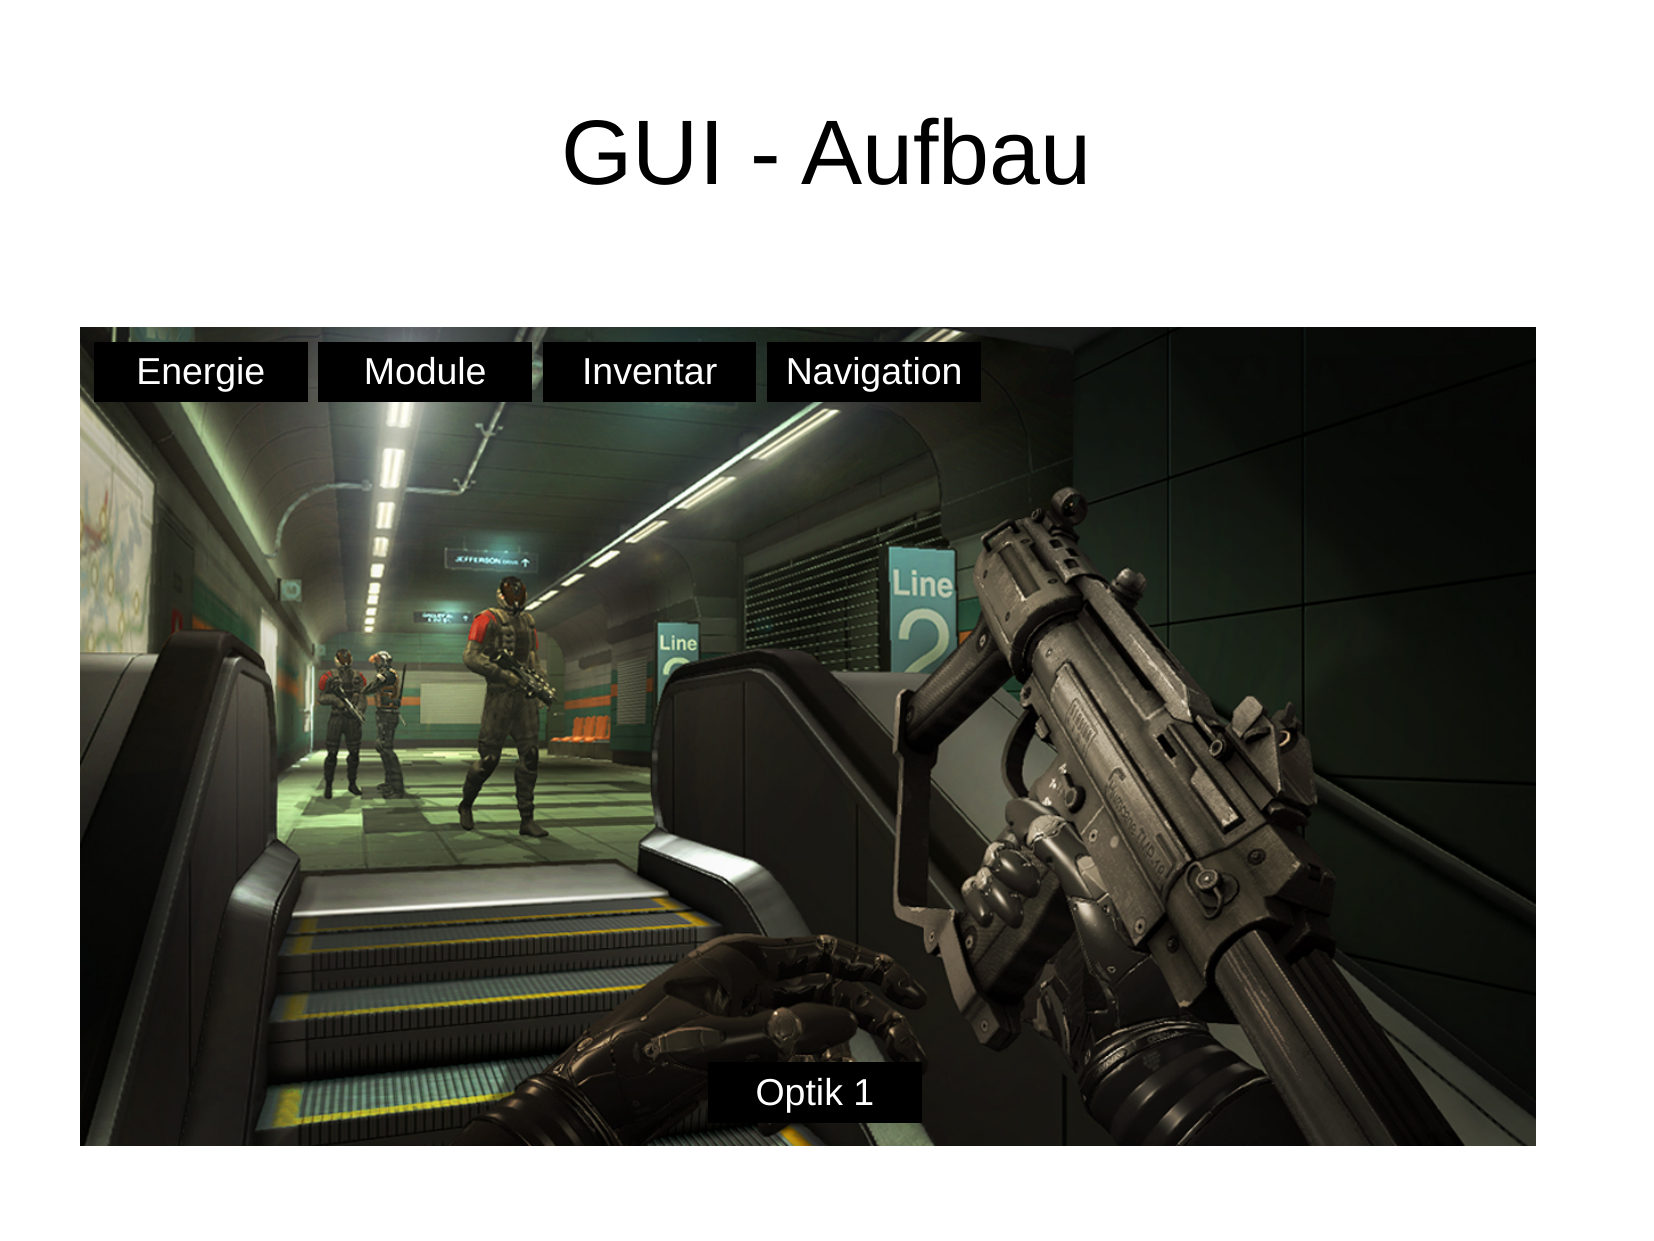

# GUI - Aufbau
Energie
Module
Inventar
Navigation
Optik 1